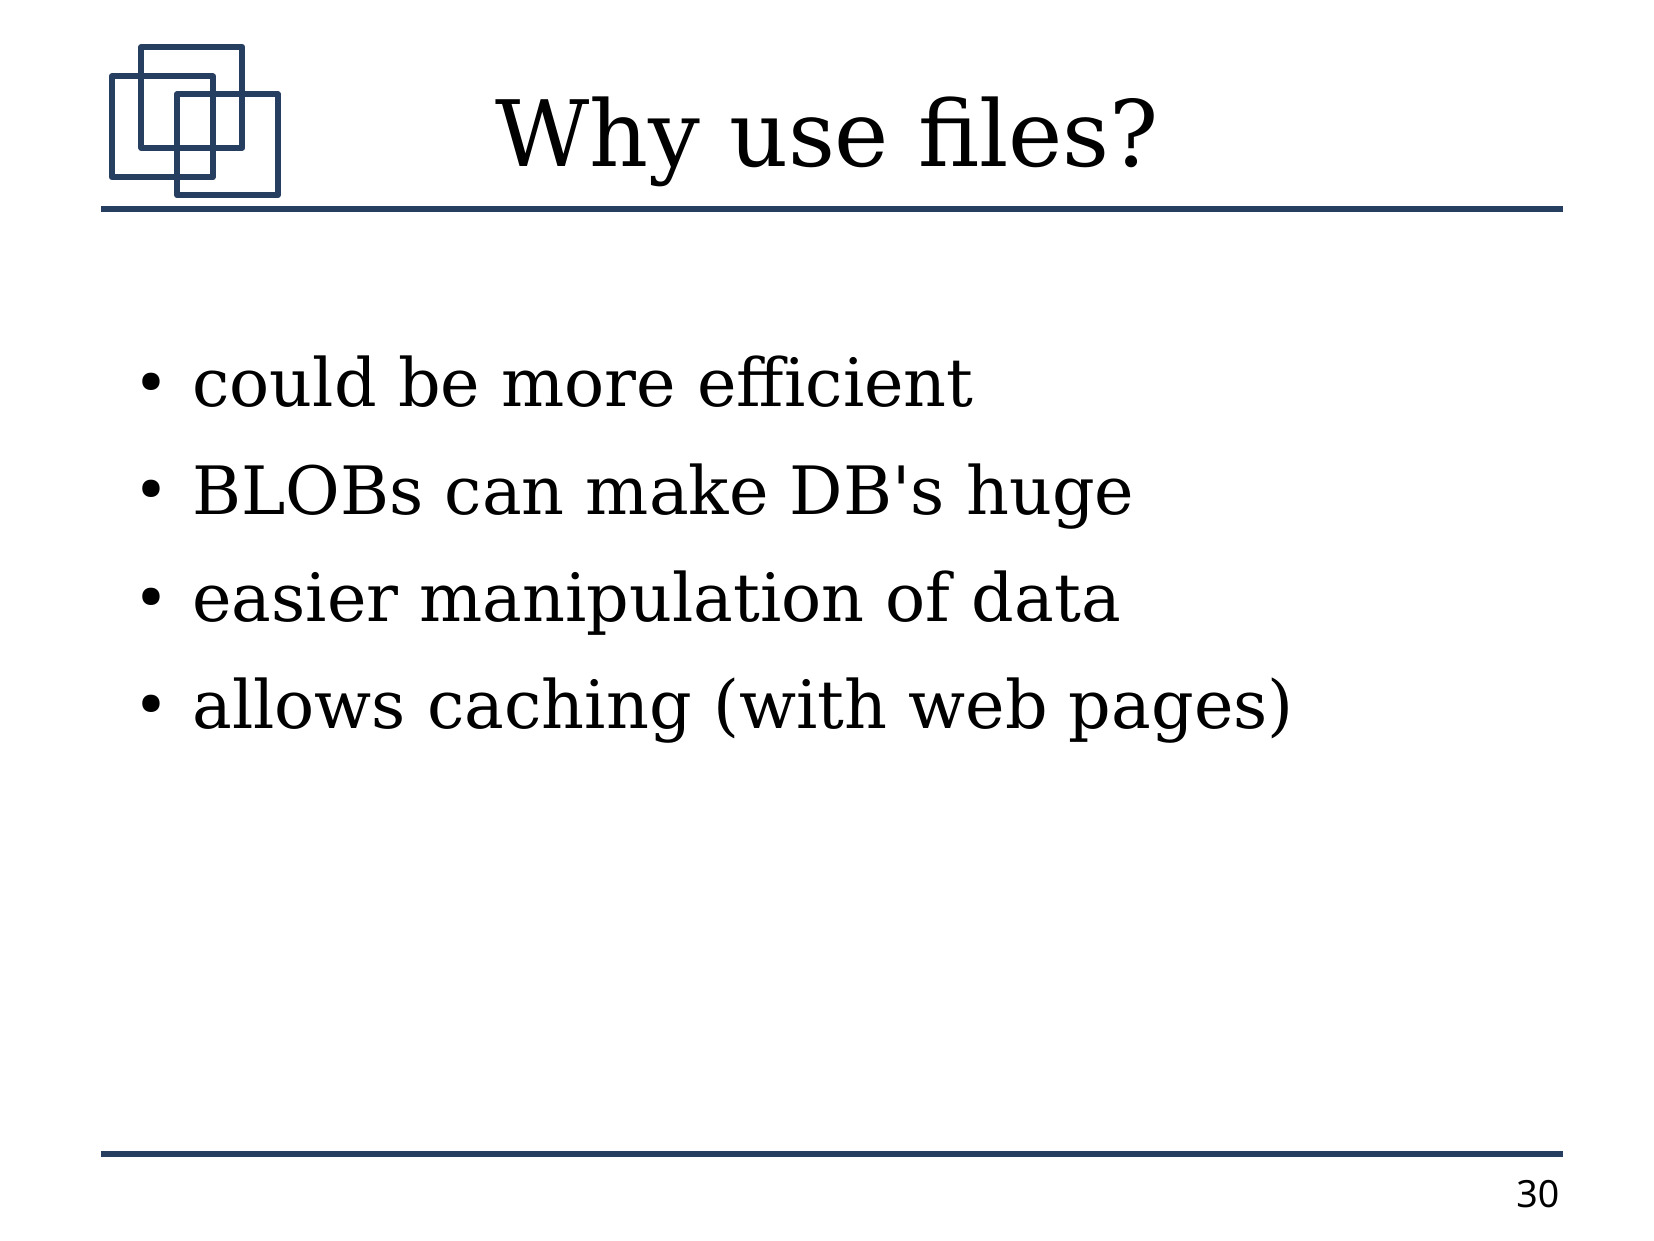

# Why use files?
could be more efficient
BLOBs can make DB's huge
easier manipulation of data
allows caching (with web pages)